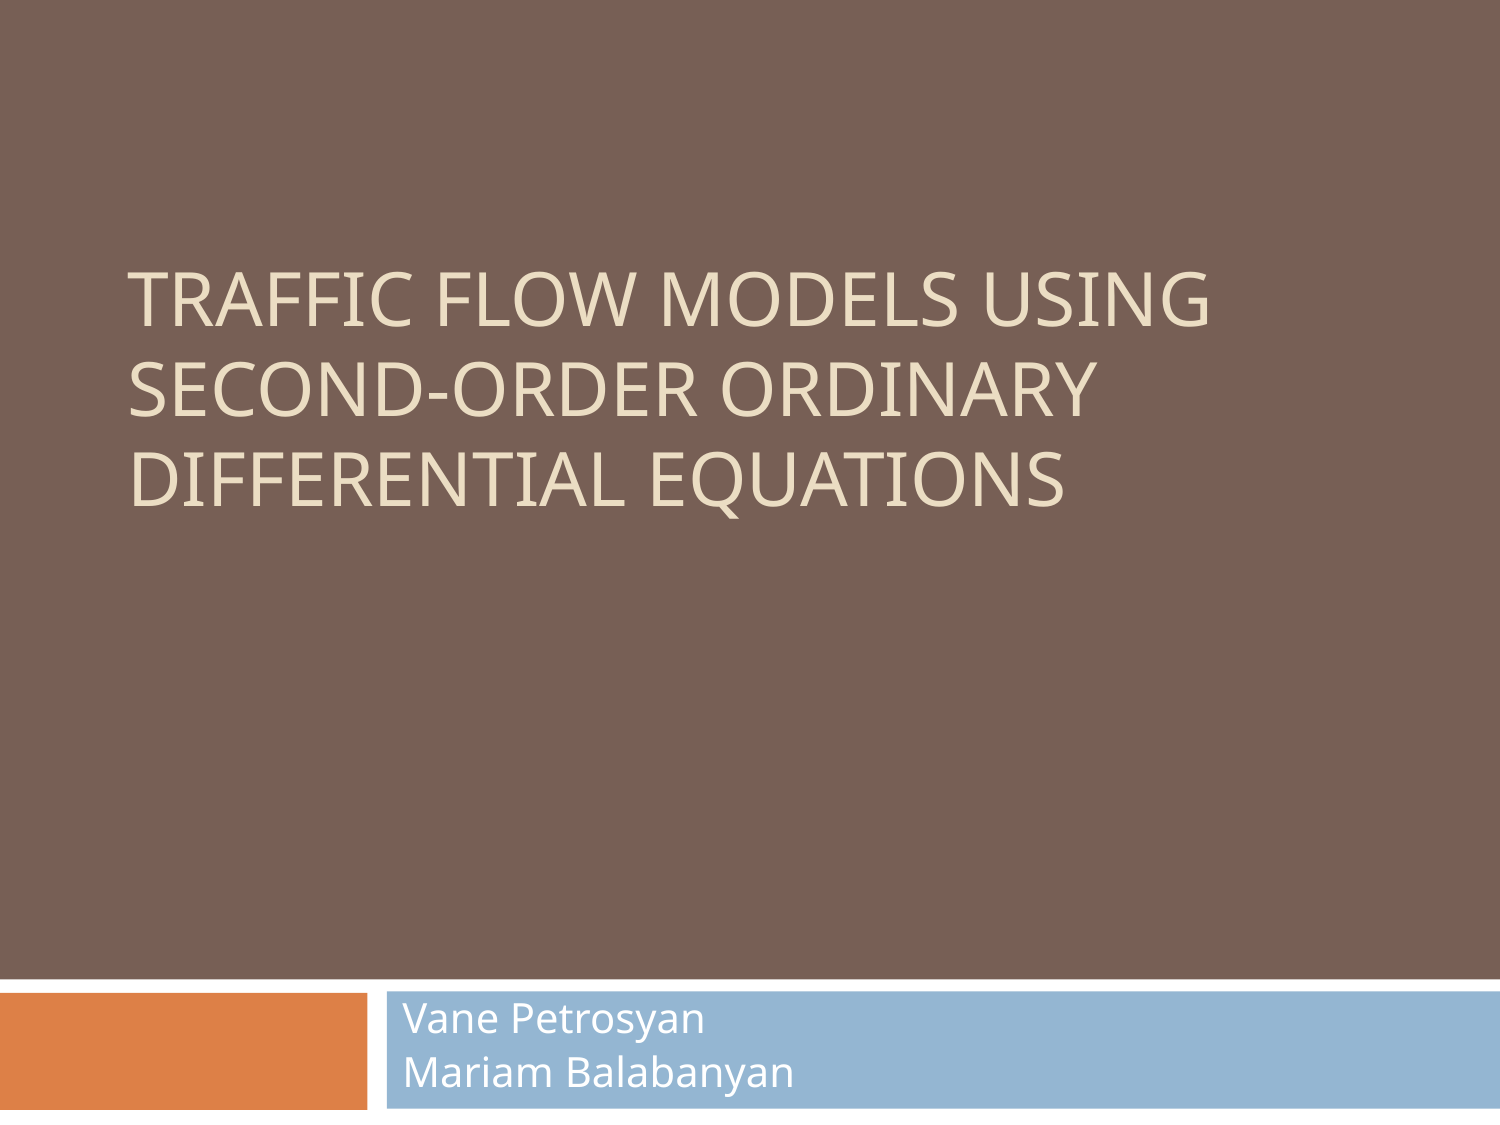

# TRAFFIC FLOW MODELS USING SECOND-ORDER ORDINARY DIFFERENTIAL EQUATIONS
Vane Petrosyan
Mariam Balabanyan